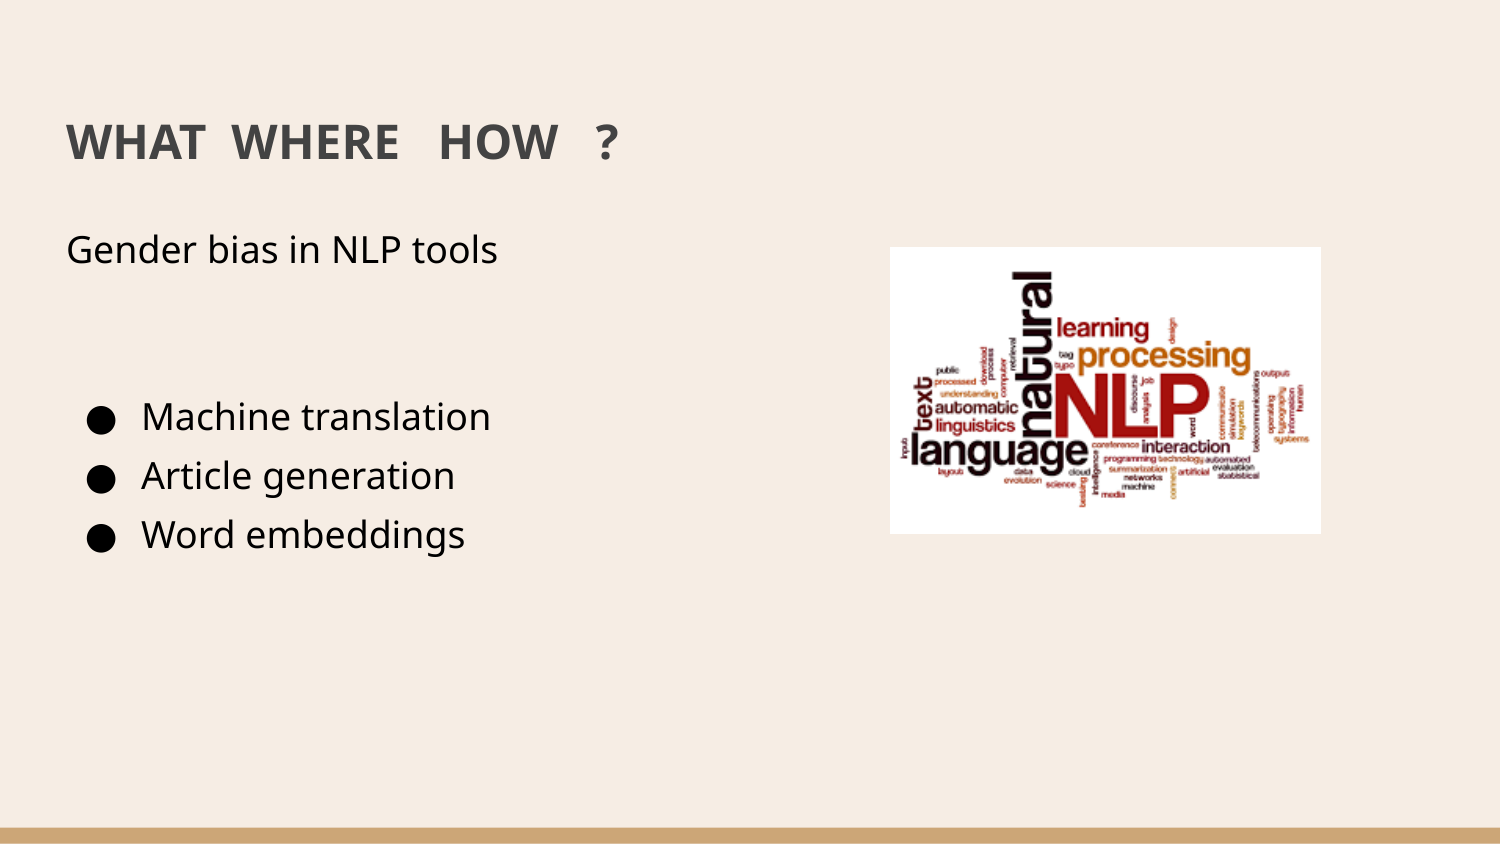

# WHAT WHERE HOW ?
Gender bias in NLP tools
Machine translation
Article generation
Word embeddings